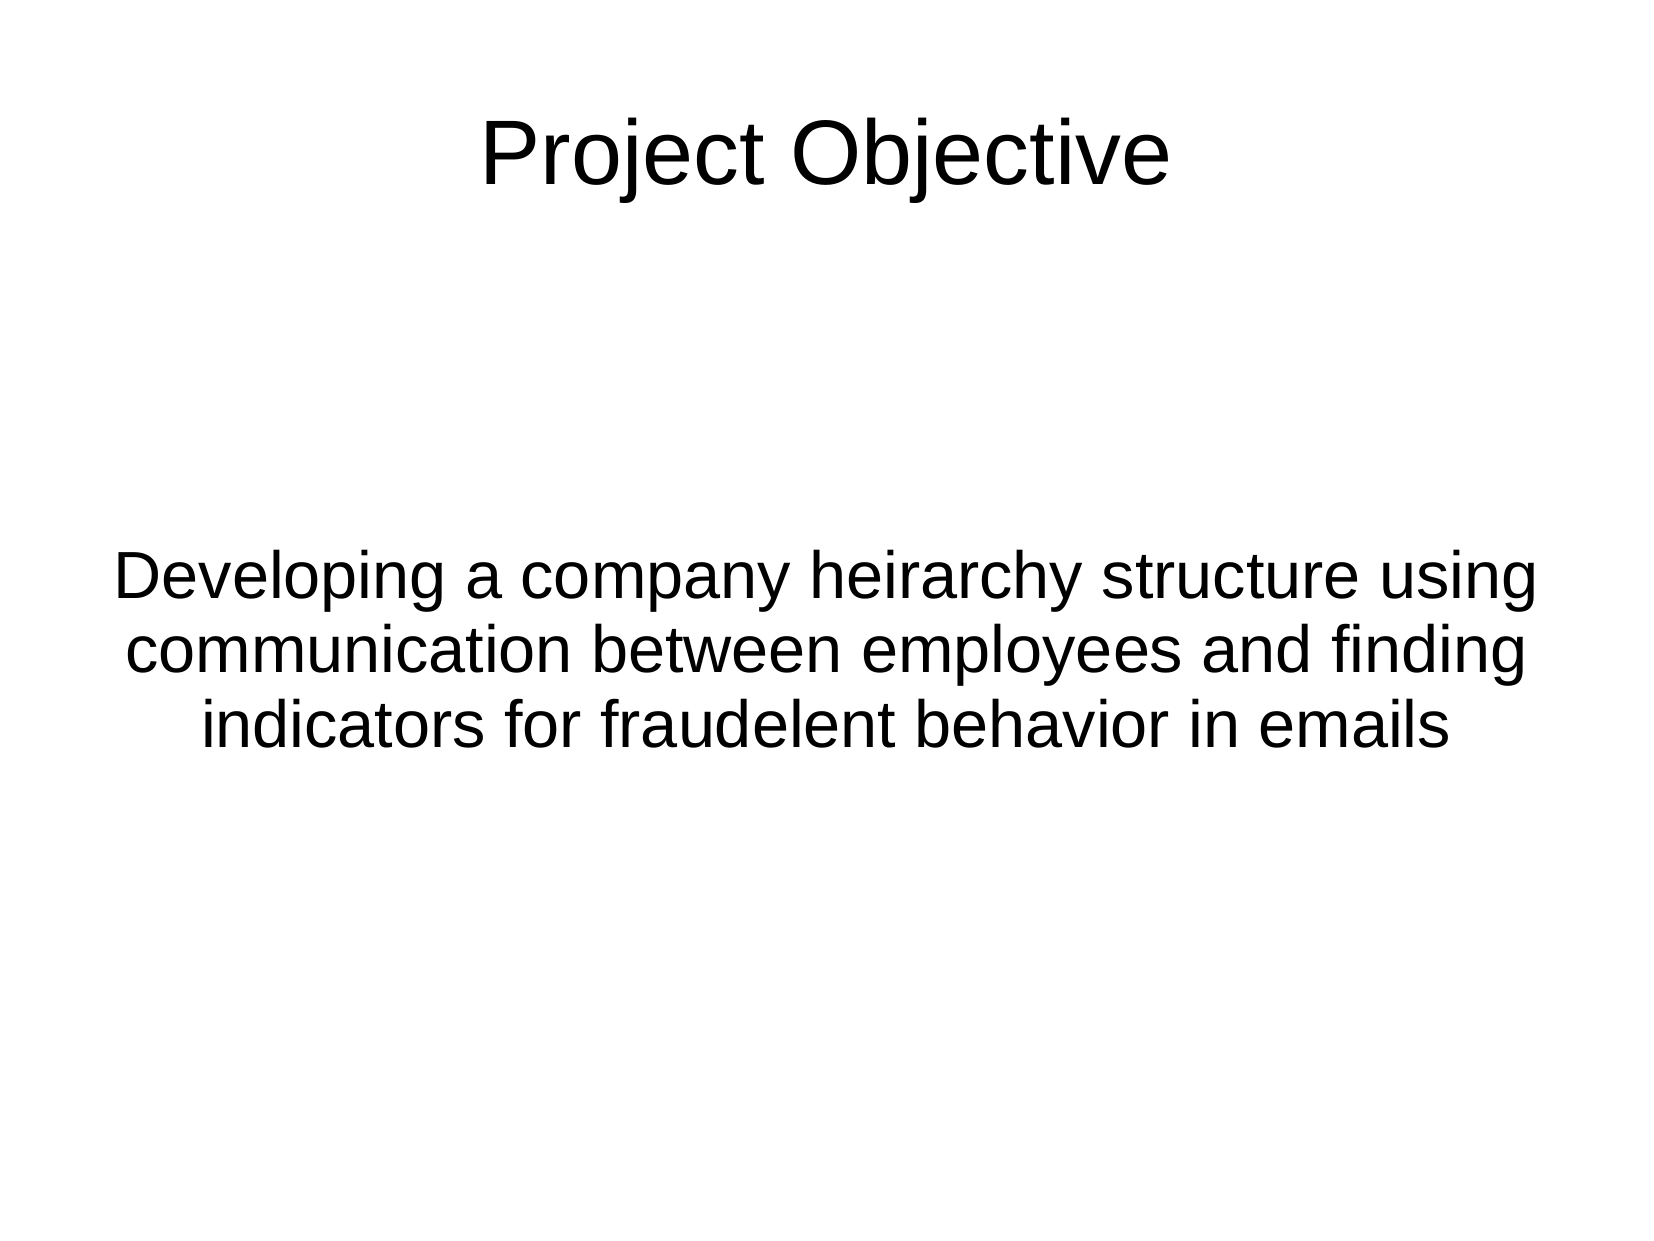

# Project Objective
Developing a company heirarchy structure using communication between employees and finding indicators for fraudelent behavior in emails